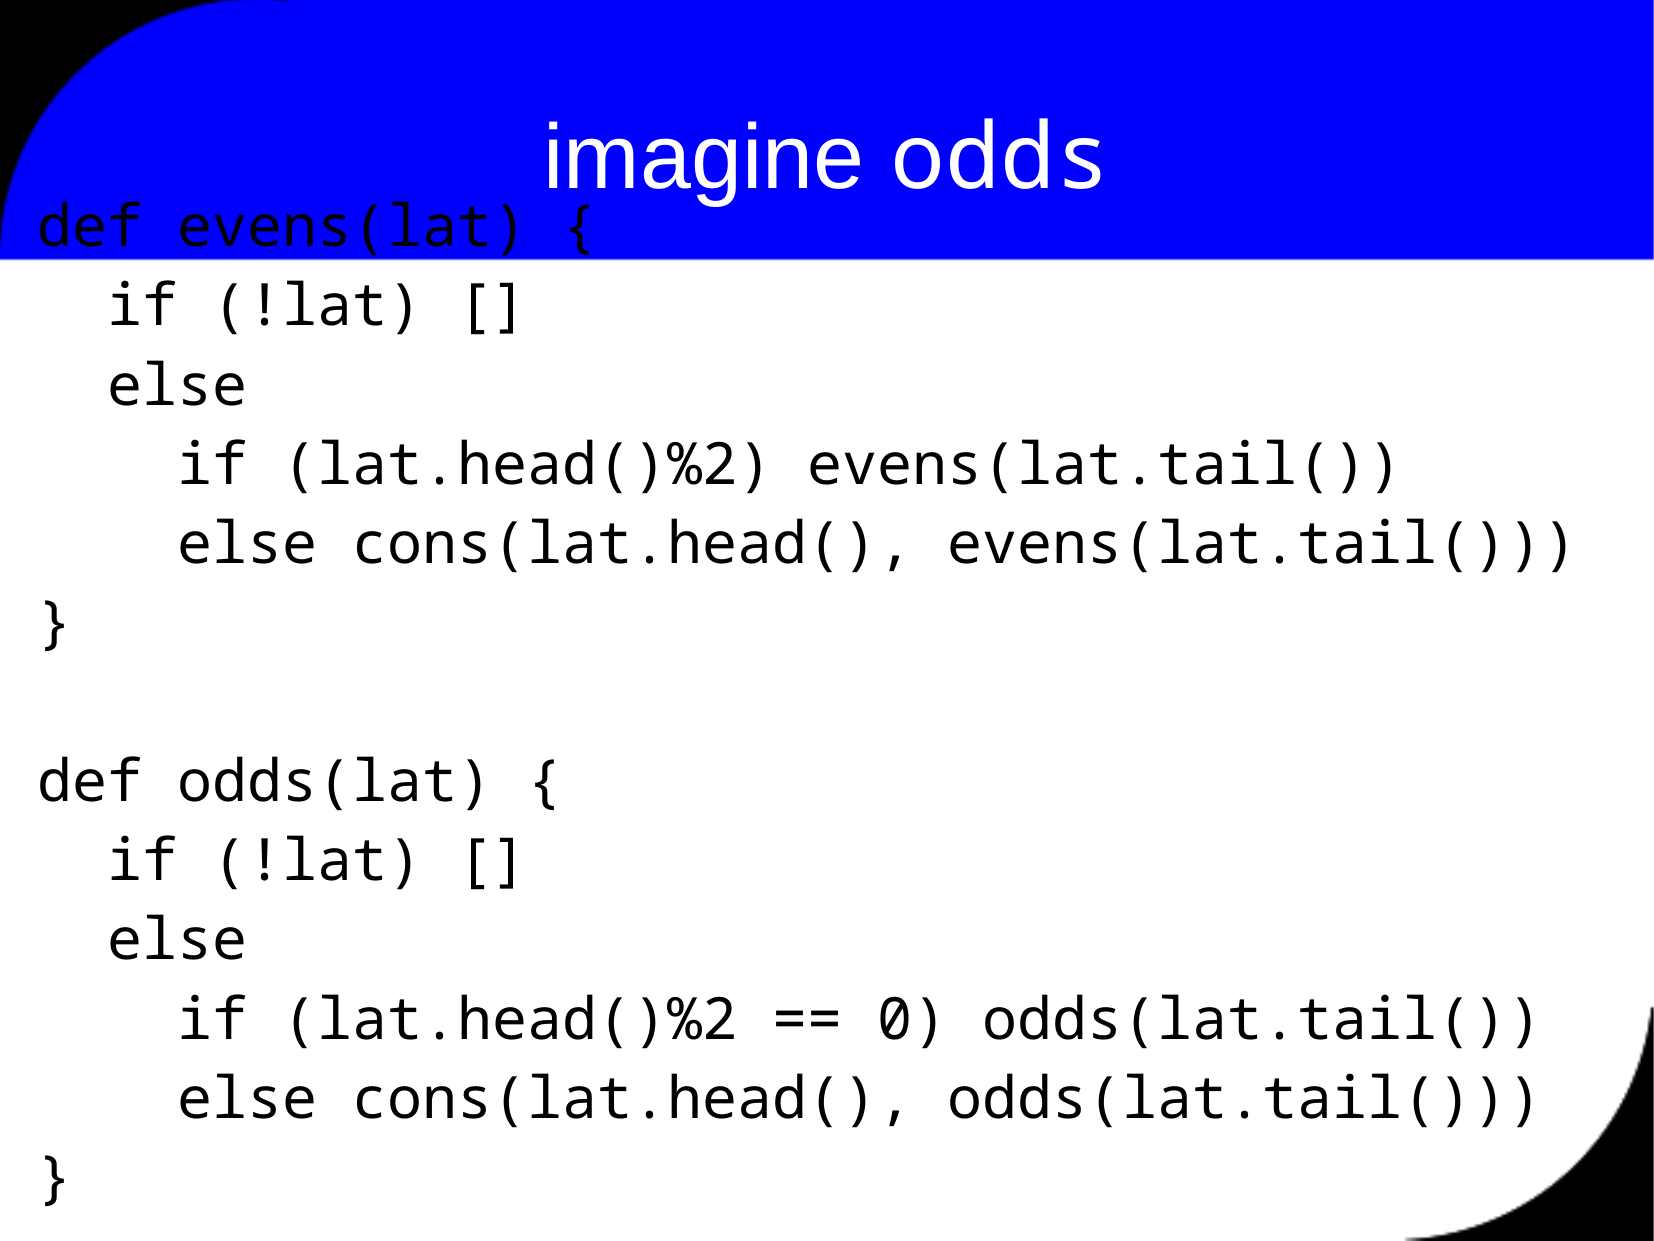

# imagine odds
def evens(lat) {
 if (!lat) []
 else
 if (lat.head()%2) evens(lat.tail())
 else cons(lat.head(), evens(lat.tail()))
}
def odds(lat) {
 if (!lat) []
 else
 if (lat.head()%2 == 0) odds(lat.tail())
 else cons(lat.head(), odds(lat.tail()))
}